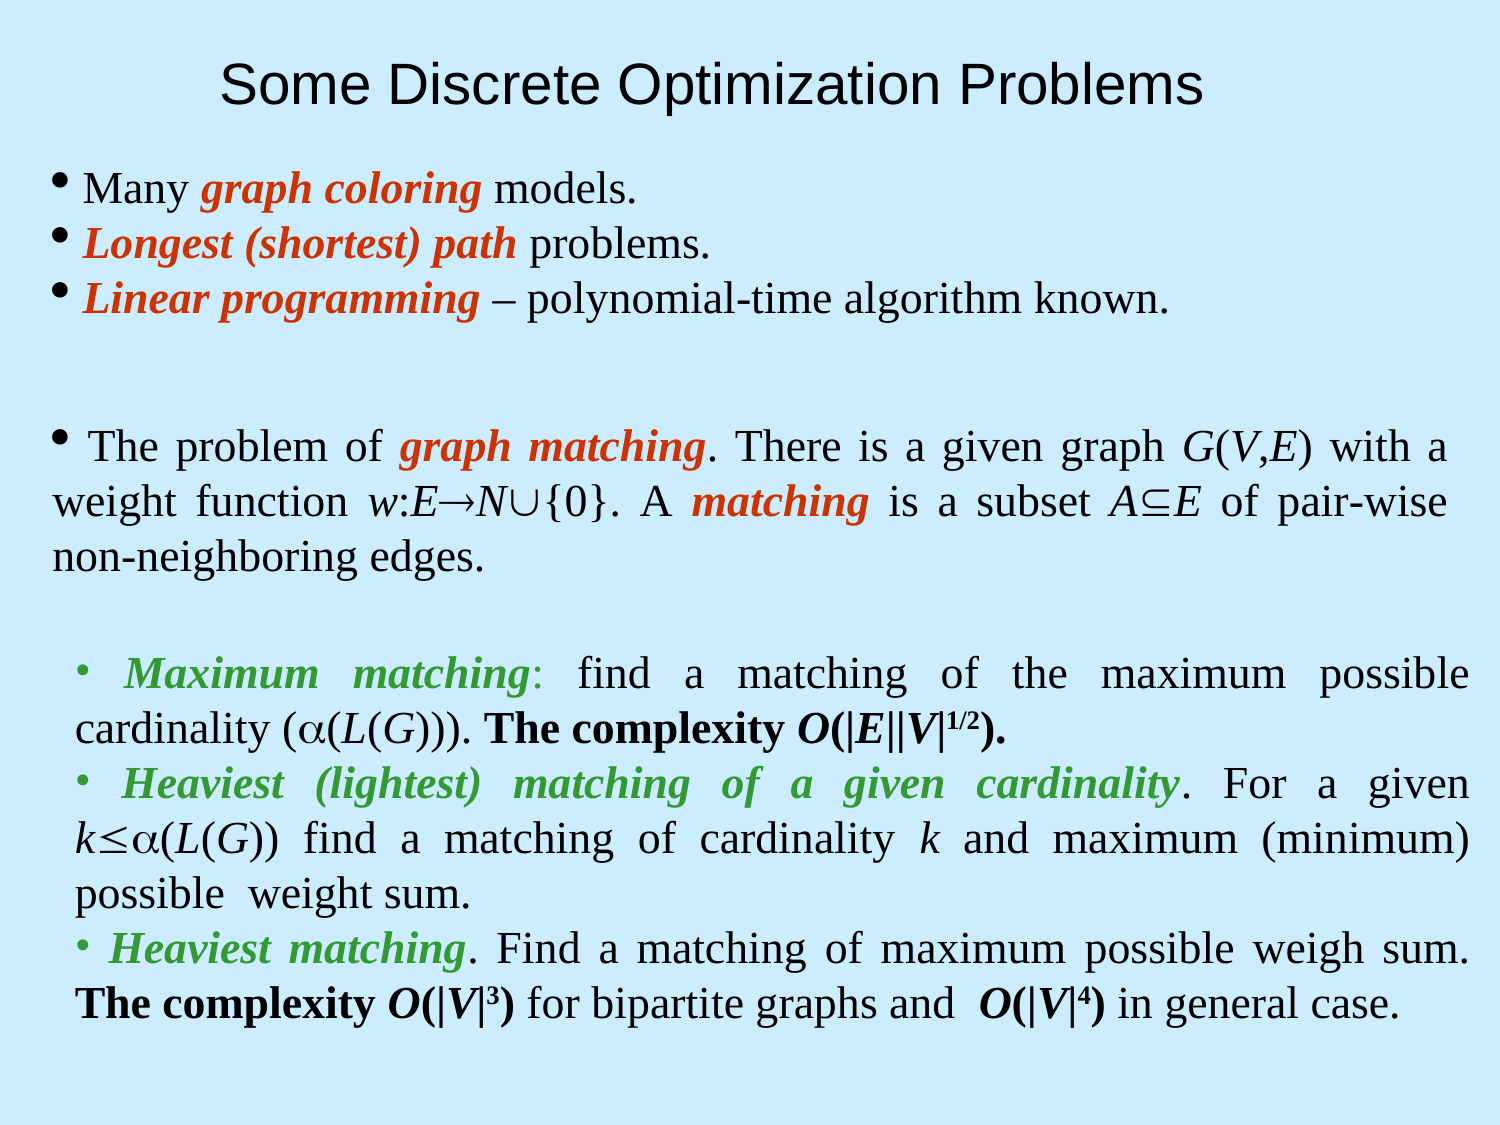

# Some Discrete Optimization Problems
 Many graph coloring models.
 Longest (shortest) path problems.
 Linear programming – polynomial-time algorithm known.
 The problem of graph matching. There is a given graph G(V,E) with a weight function w:EN{0}. A matching is a subset AE of pair-wise non-neighboring edges.
 Maximum matching: find a matching of the maximum possible cardinality ((L(G))). The complexity O(|E||V|1/2).
 Heaviest (lightest) matching of a given cardinality. For a given k(L(G)) find a matching of cardinality k and maximum (minimum) possible weight sum.
 Heaviest matching. Find a matching of maximum possible weigh sum. The complexity O(|V|3) for bipartite graphs and O(|V|4) in general case.